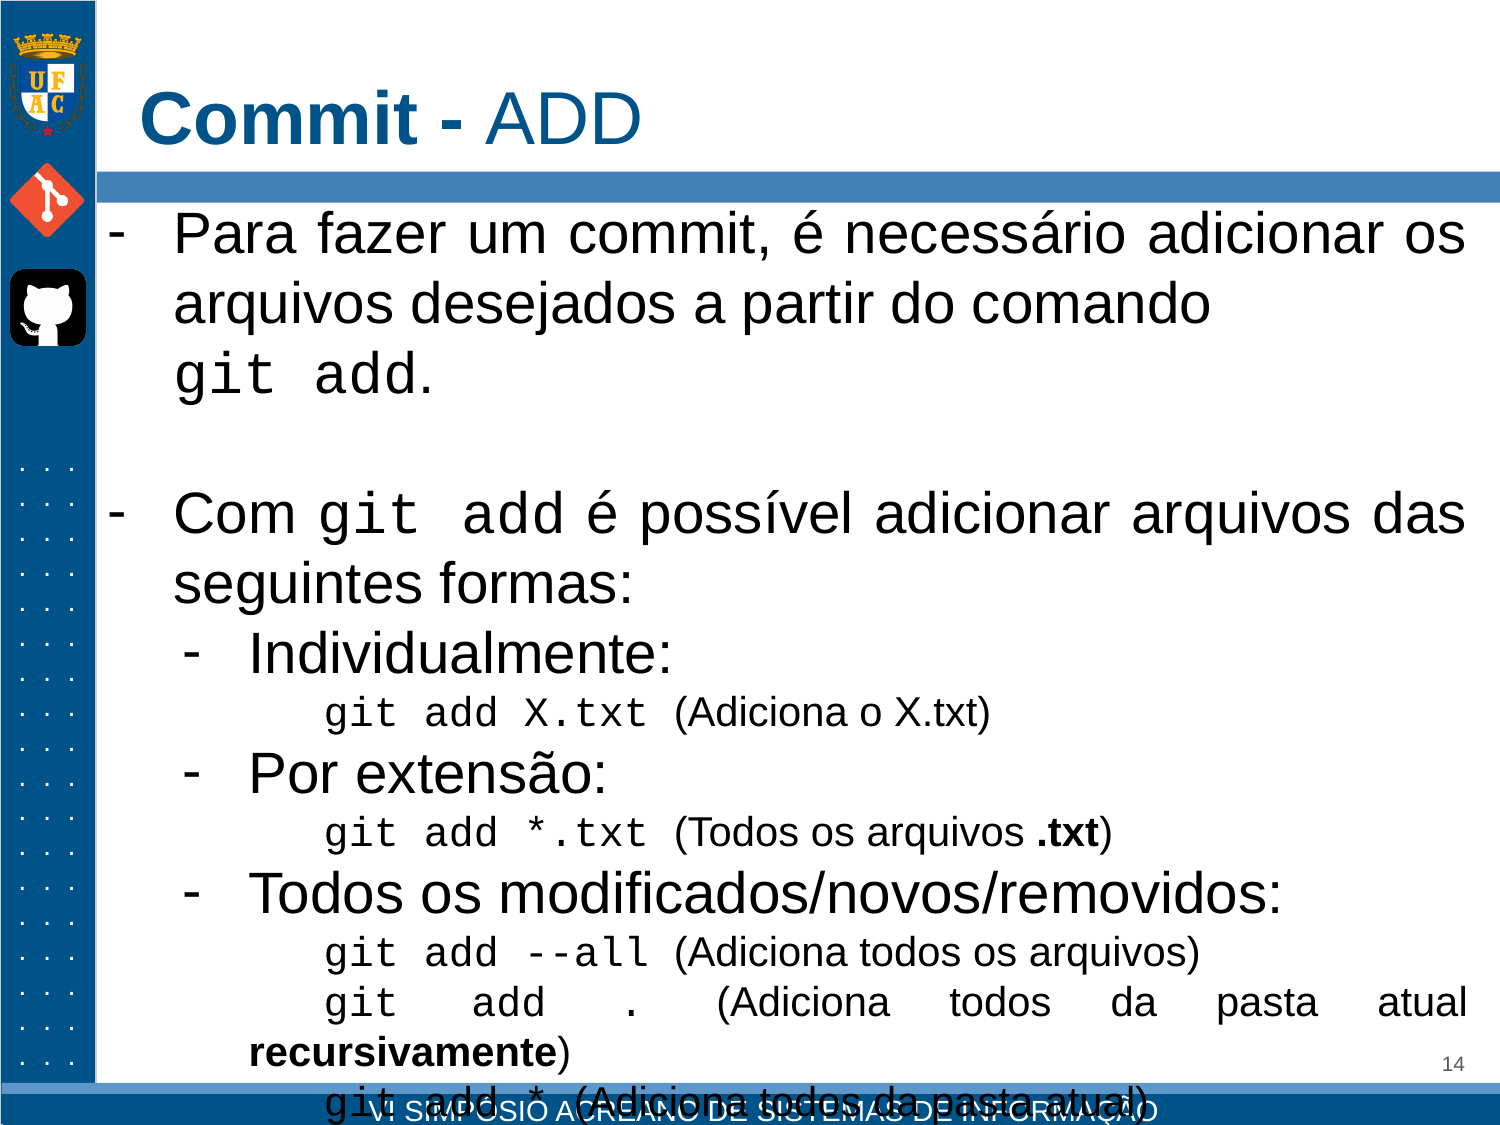

# Commit - ADD
Para fazer um commit, é necessário adicionar os arquivos desejados a partir do comando
git add.
Com git add é possível adicionar arquivos das seguintes formas:
Individualmente:
git add X.txt (Adiciona o X.txt)
Por extensão:
git add *.txt (Todos os arquivos .txt)
Todos os modificados/novos/removidos:
git add --all (Adiciona todos os arquivos)
git add . (Adiciona todos da pasta atual recursivamente)
git add * (Adiciona todos da pasta atual)
. . .
. . .
. . .
. . .
. . .
. . .
. . .
. . .
. . .
. . .
. . .
. . .
. . .
. . .
. . .
. . .
. . .
. . .
VI SIMPÓSIO ACREANO DE SISTEMAS DE INFORMAÇÃO